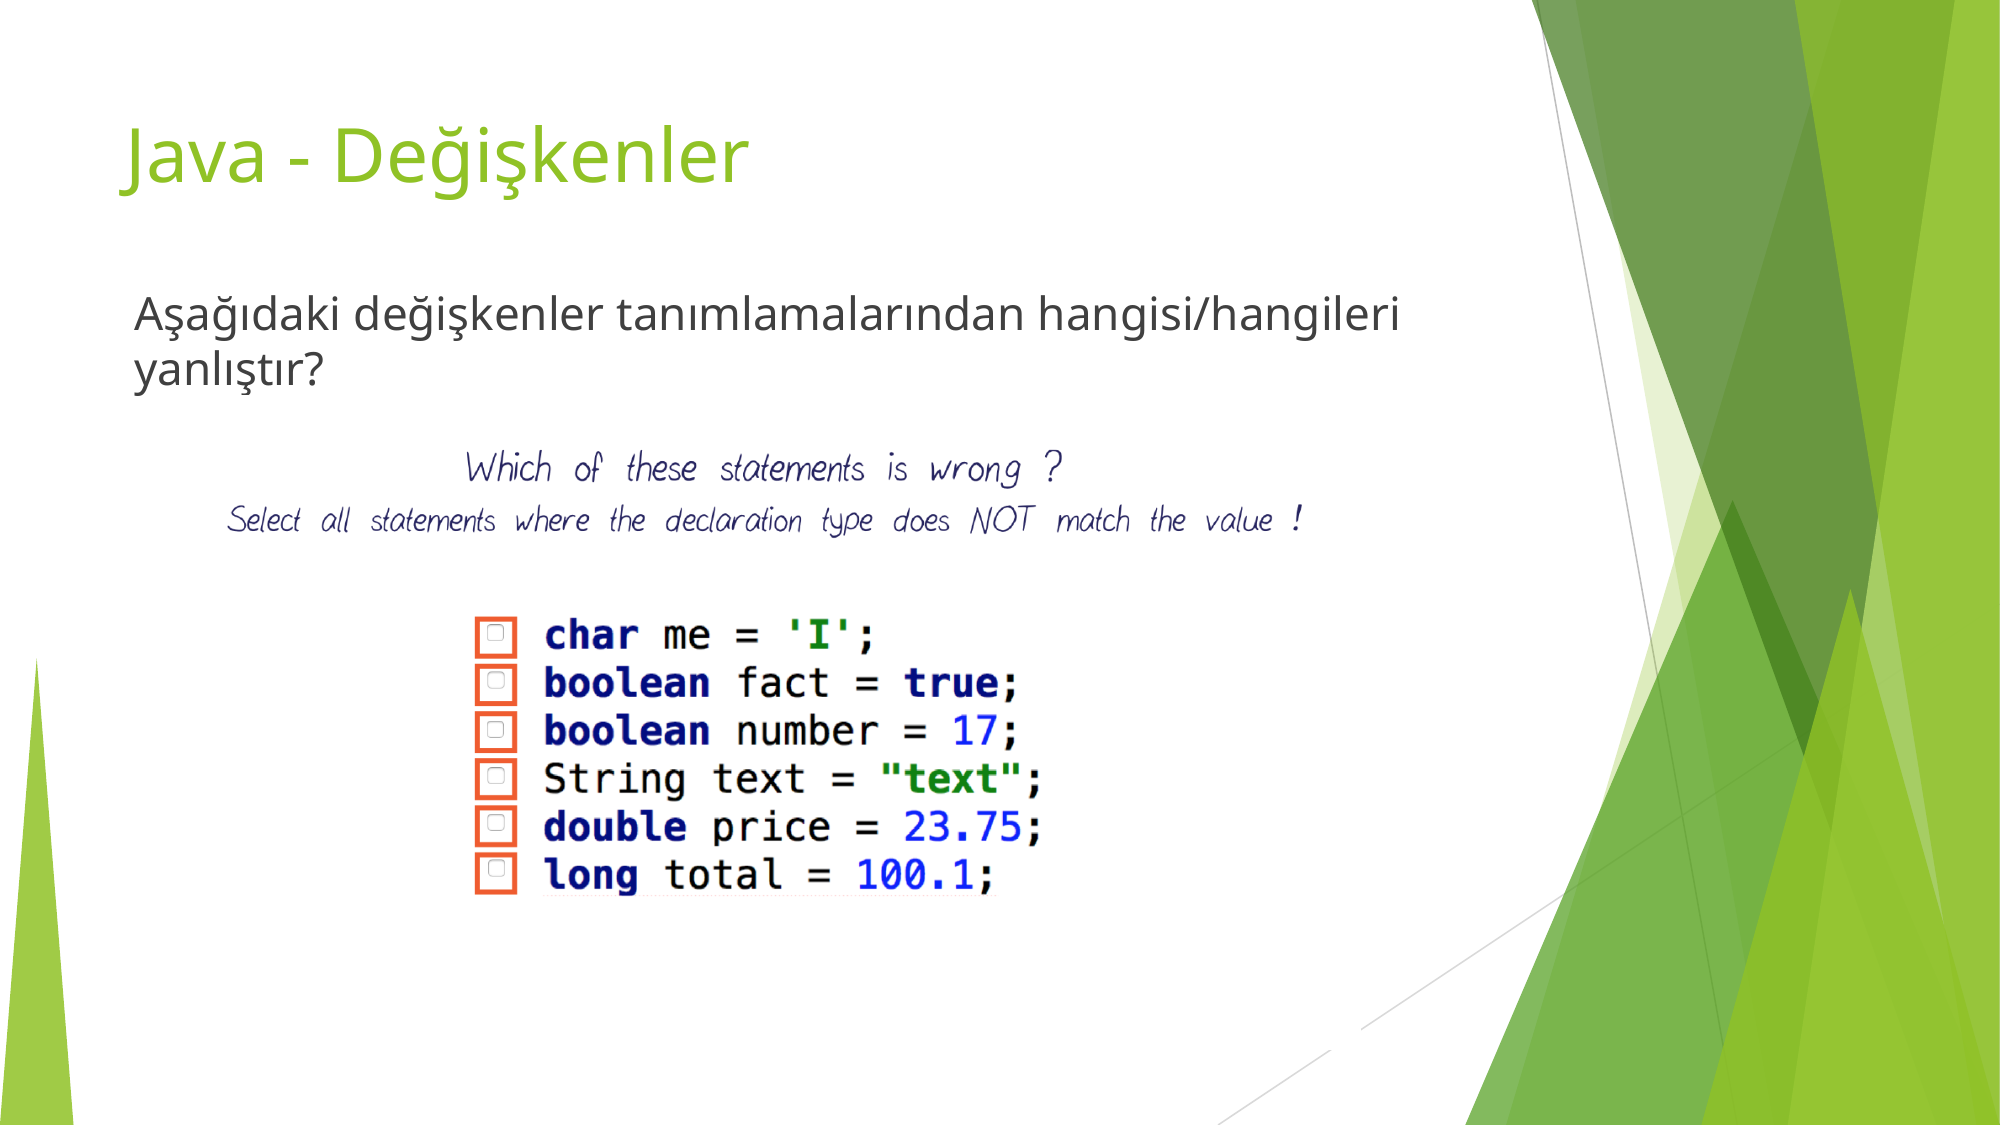

# Java - Değişkenler
Aşağıdaki değişkenler tanımlamalarından hangisi/hangileri yanlıştır?